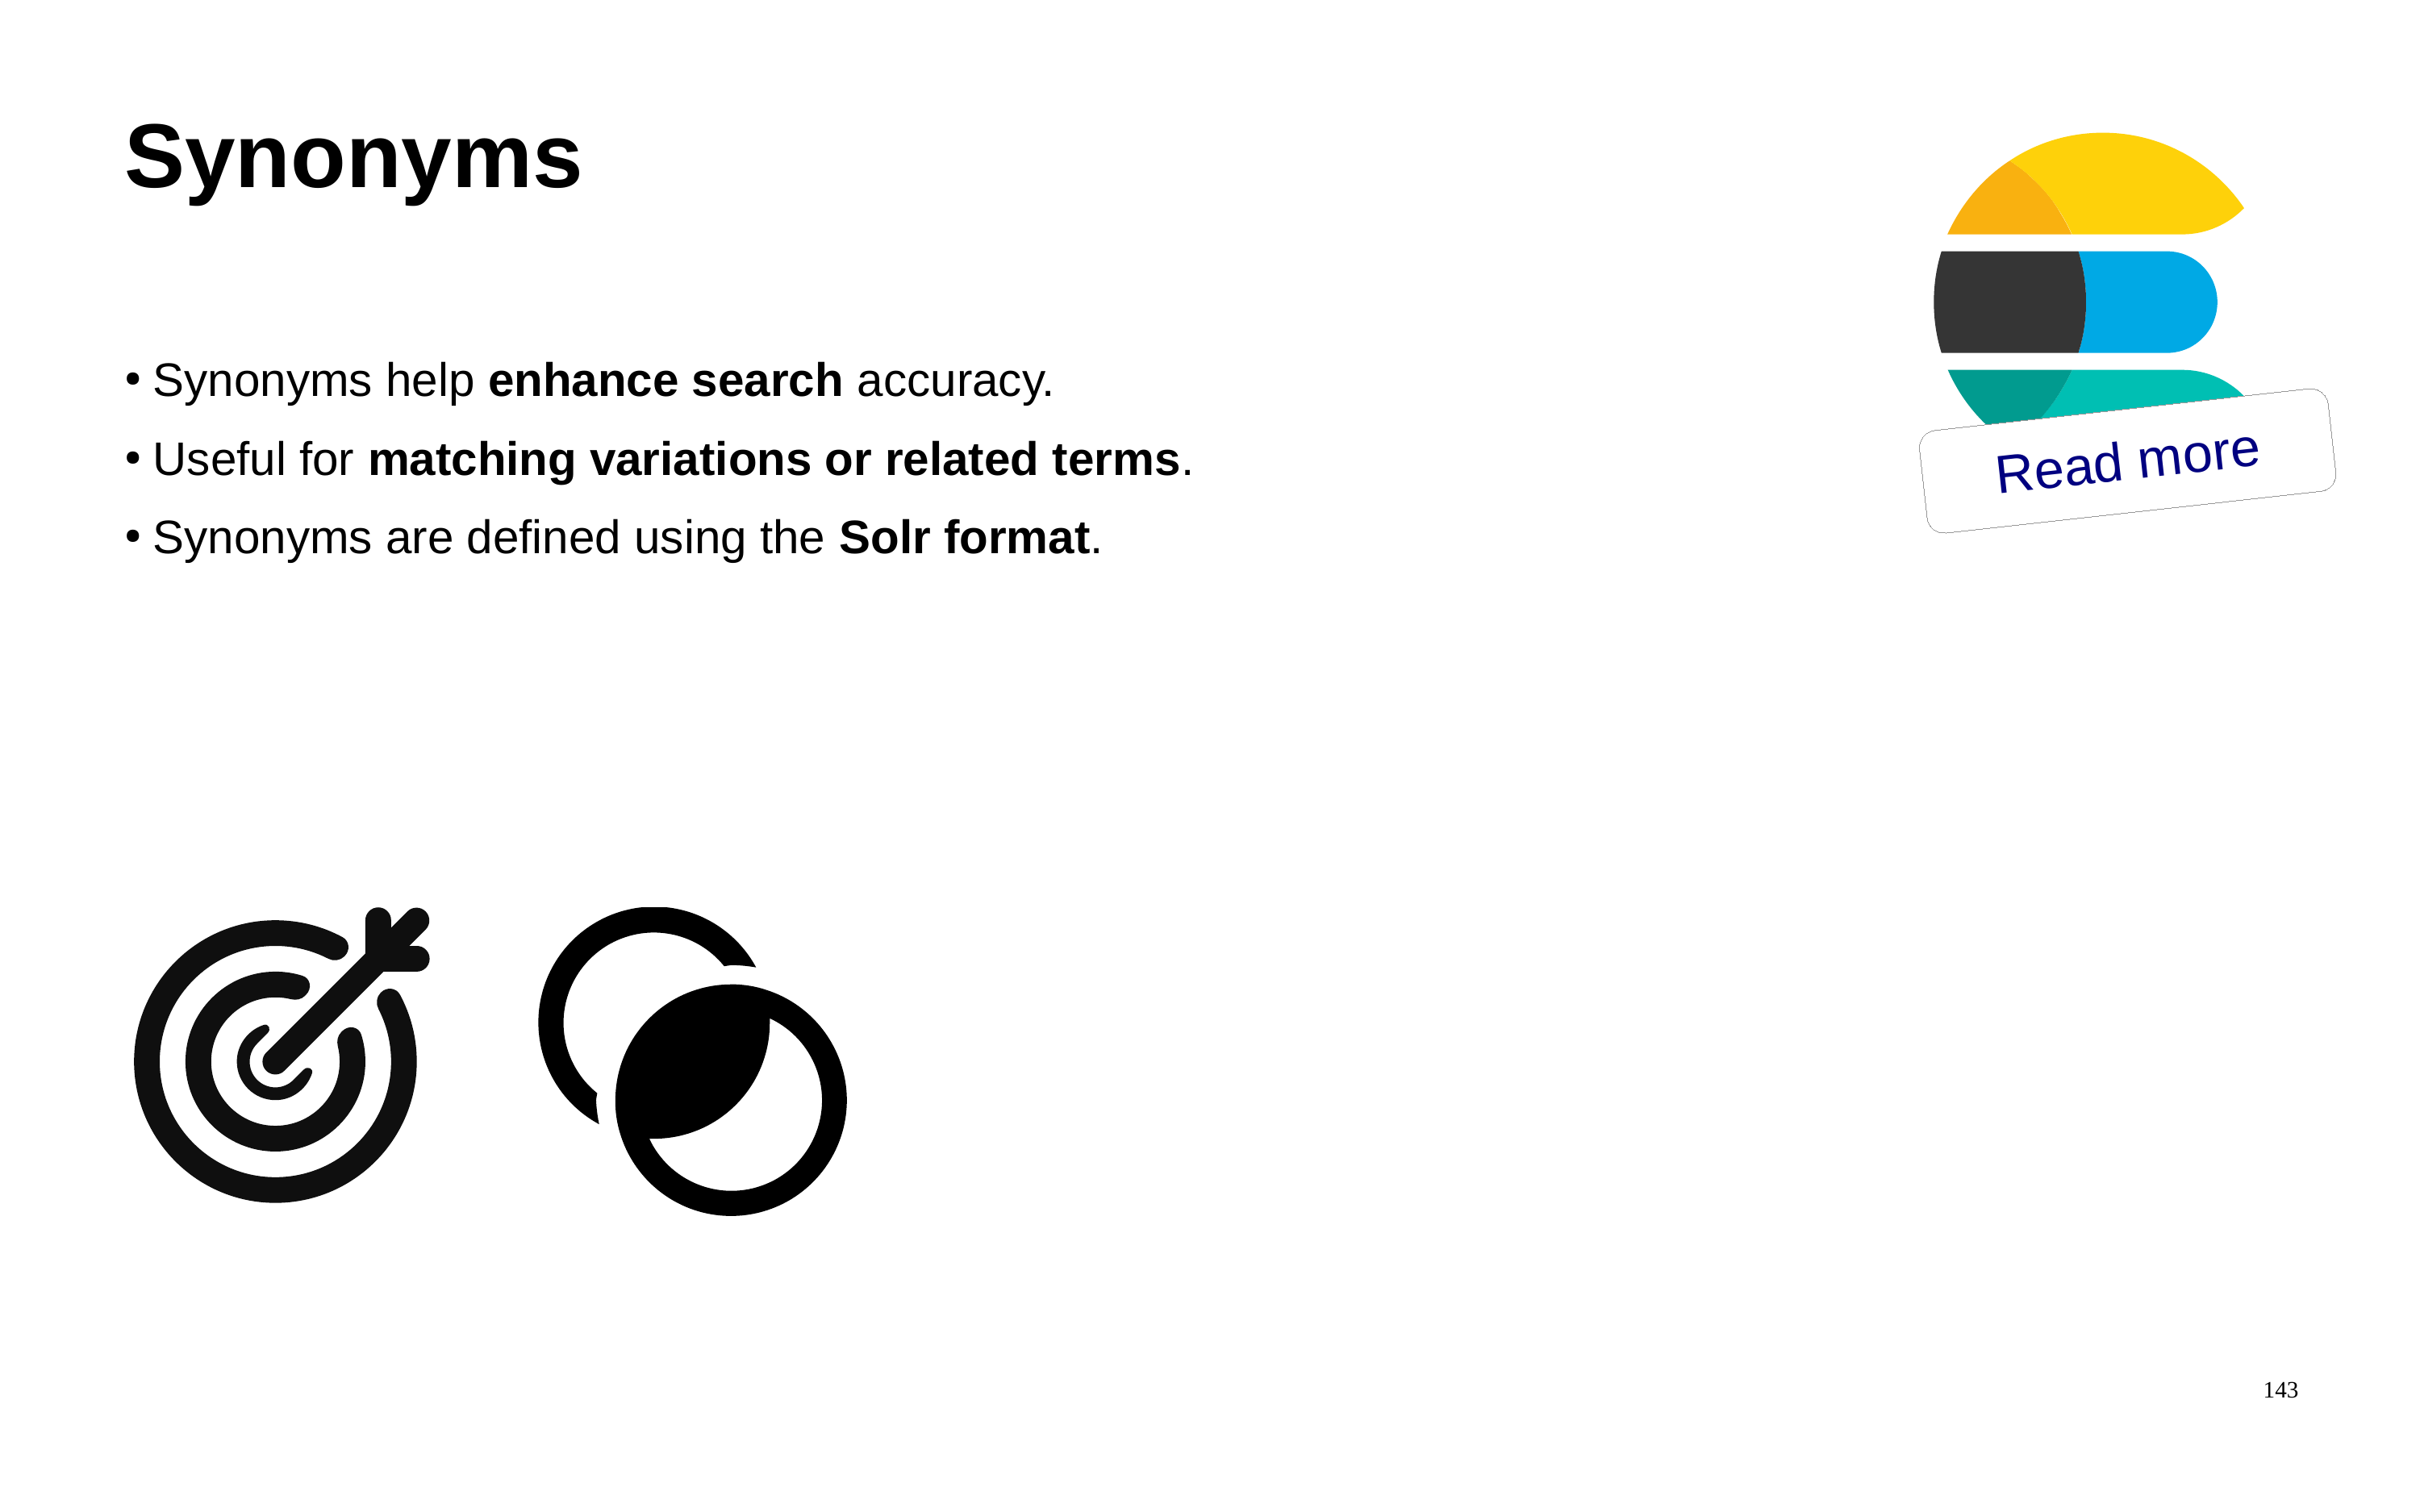

Synonyms
Synonyms help enhance search accuracy.
Useful for matching variations or related terms.
Synonyms are defined using the Solr format.
Read more
143